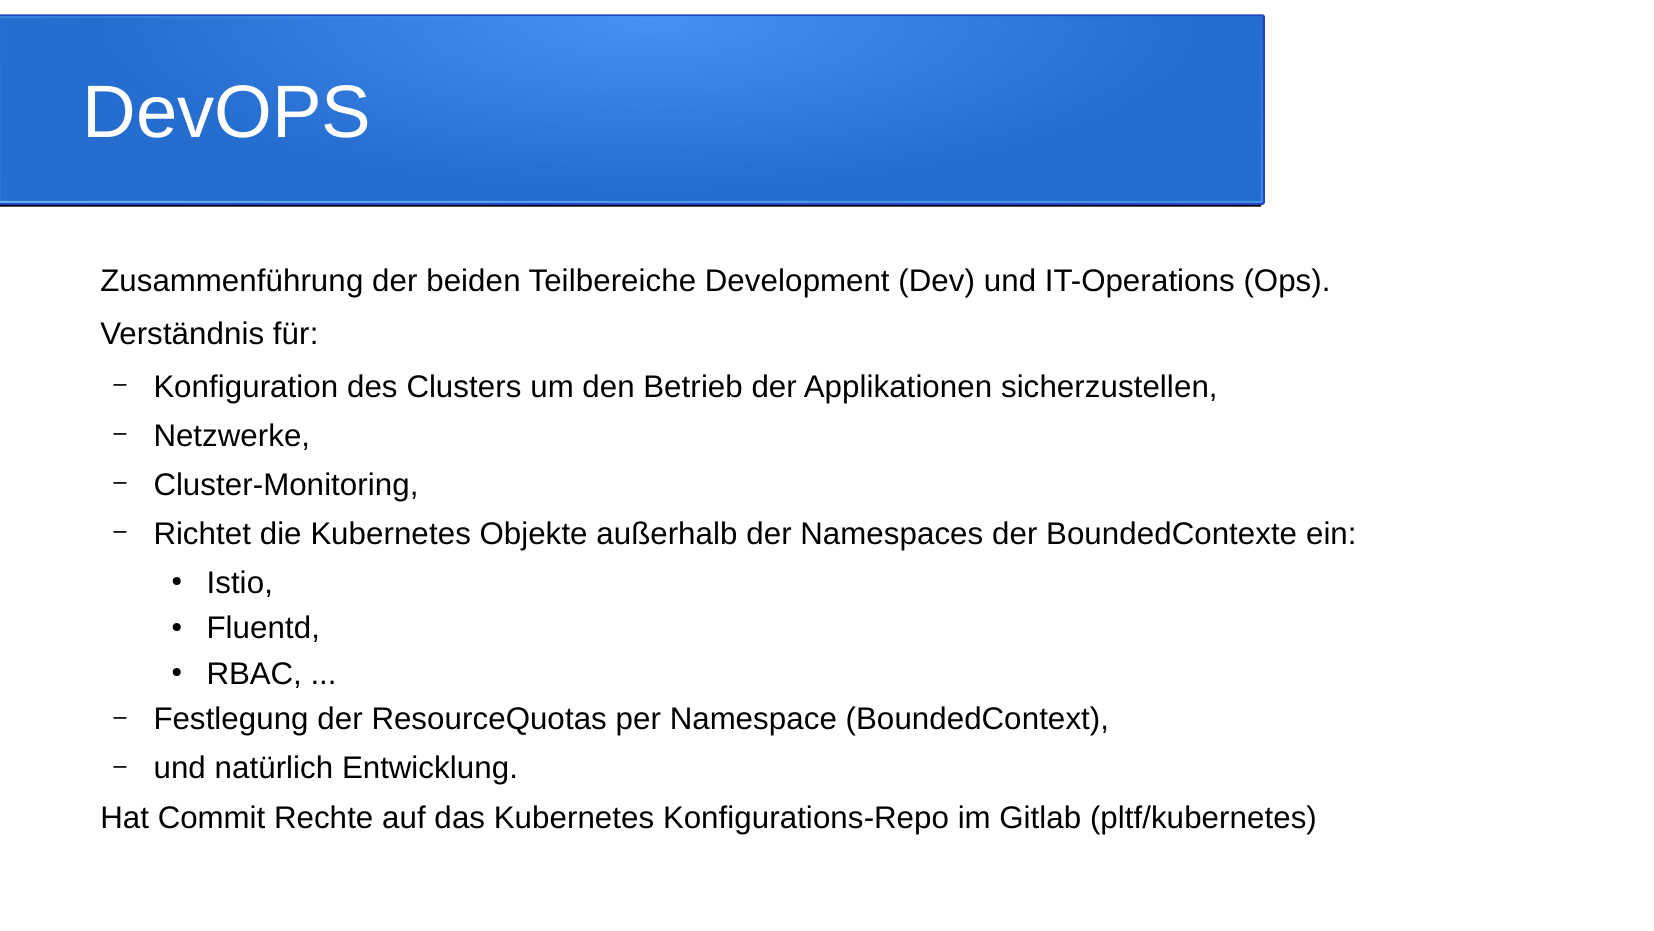

# DevOPS
Zusammenführung der beiden Teilbereiche Development (Dev) und IT-Operations (Ops).
Verständnis für:
Konfiguration des Clusters um den Betrieb der Applikationen sicherzustellen,
Netzwerke,
Cluster-Monitoring,
Richtet die Kubernetes Objekte außerhalb der Namespaces der BoundedContexte ein:
Istio,
Fluentd,
RBAC, ...
Festlegung der ResourceQuotas per Namespace (BoundedContext),
und natürlich Entwicklung.
Hat Commit Rechte auf das Kubernetes Konfigurations-Repo im Gitlab (pltf/kubernetes)